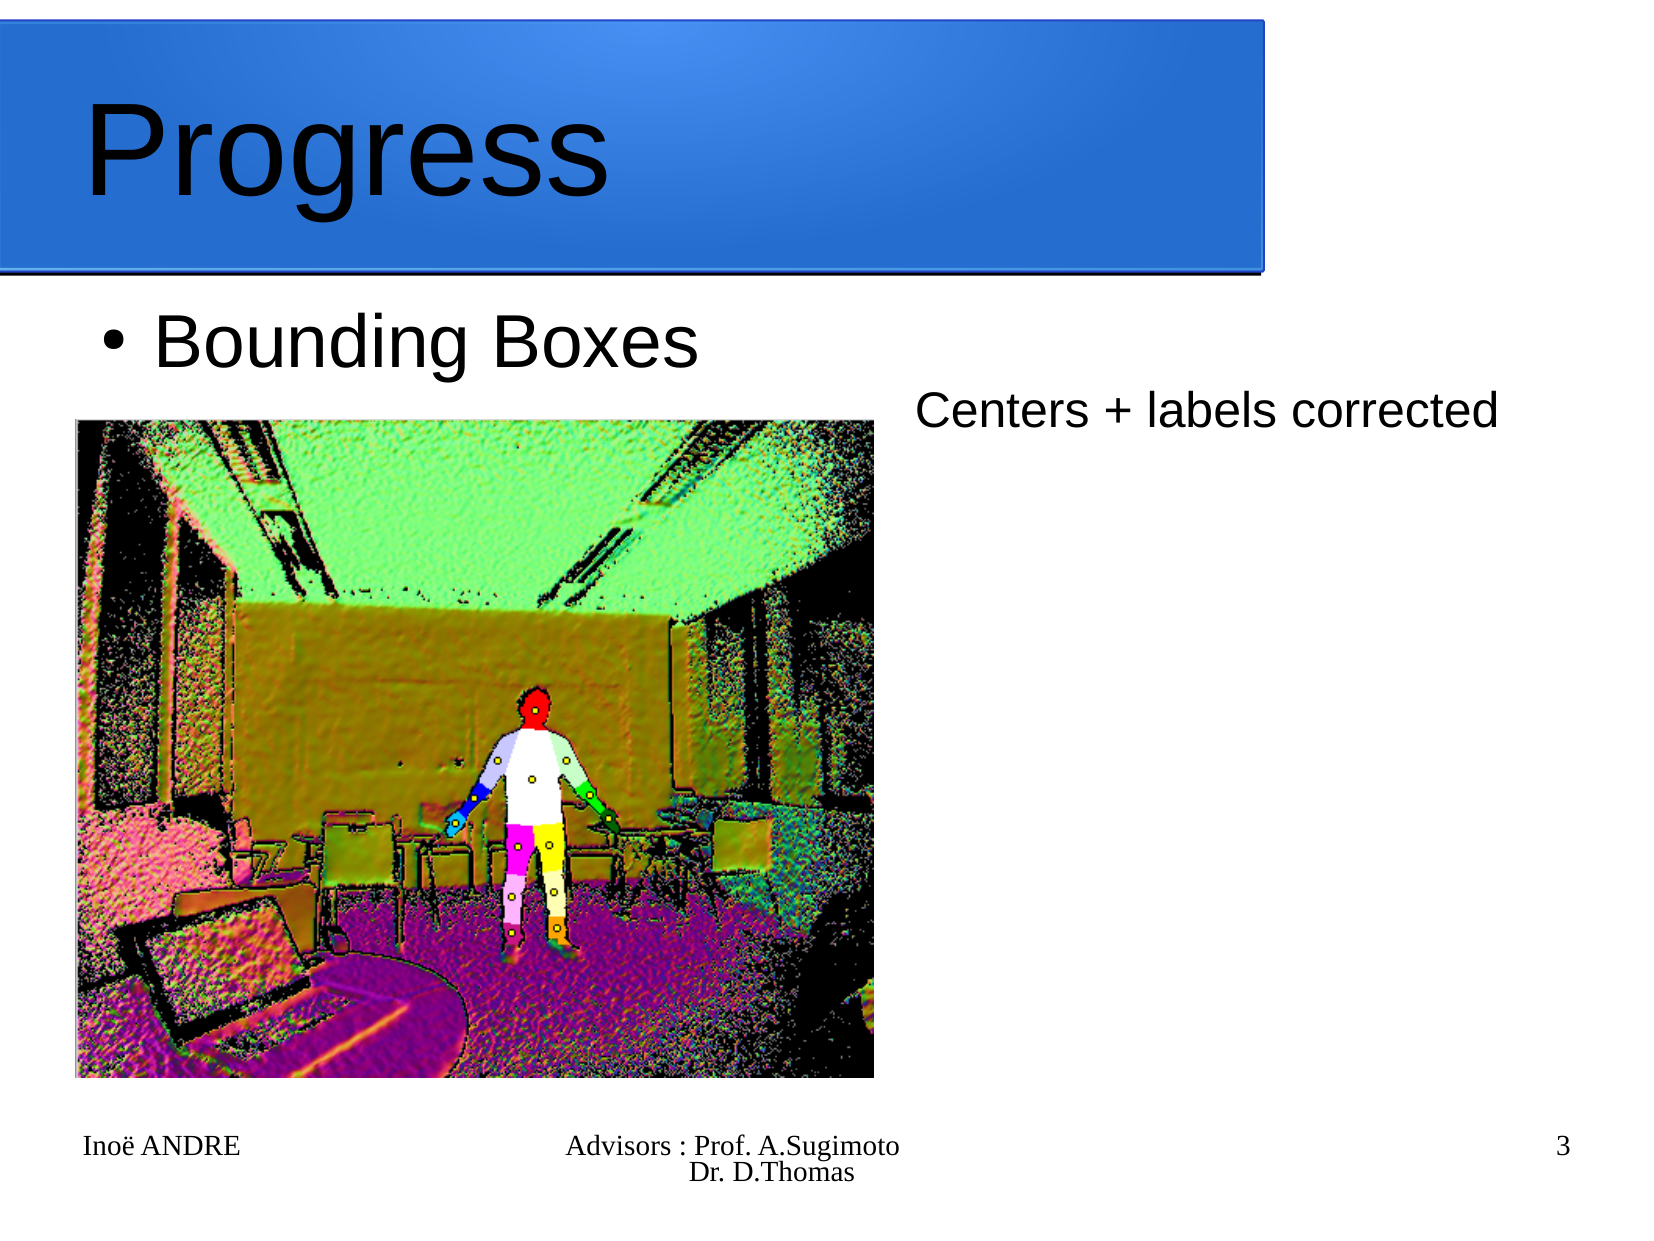

# Progress
Bounding Boxes
Centers + labels corrected
Inoë ANDRE
Advisors : Prof. A.Sugimoto Dr. D.Thomas
3